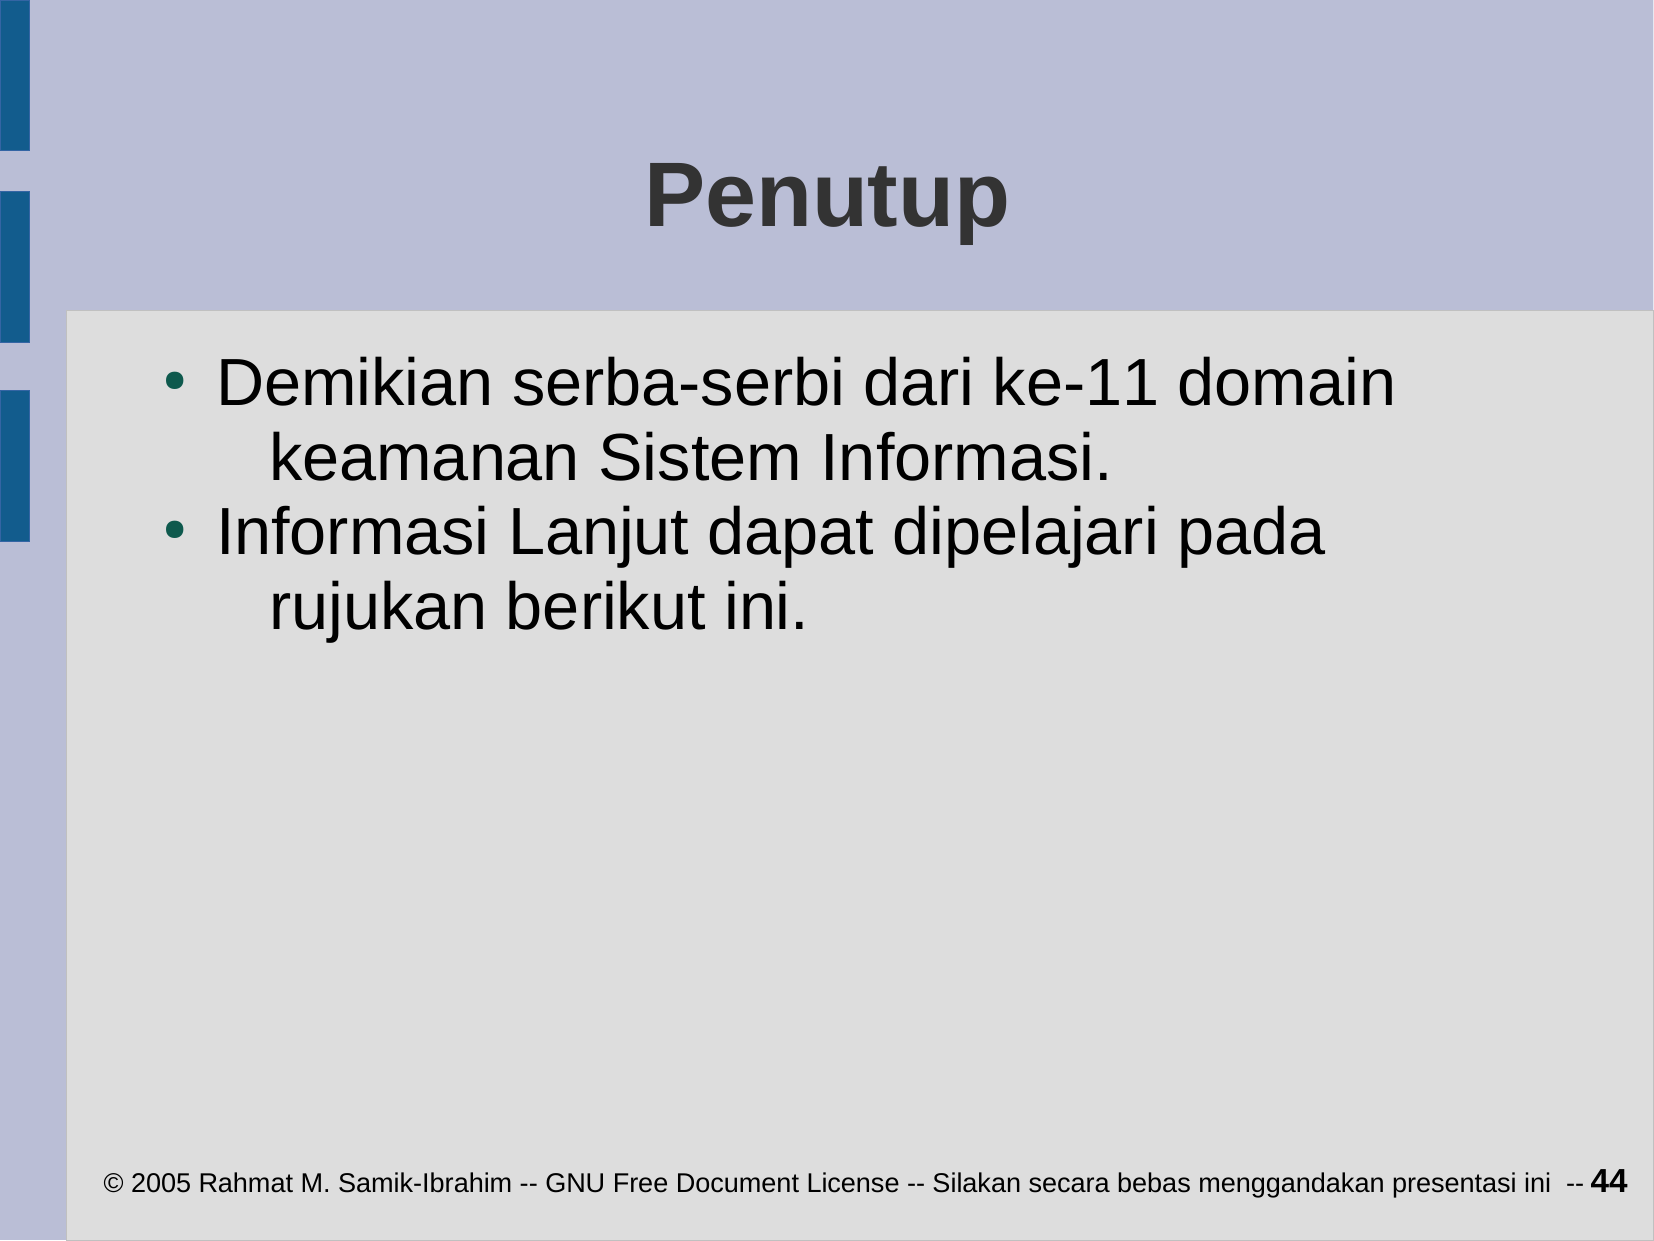

# Penutup
Demikian serba-serbi dari ke-11 domain keamanan Sistem Informasi.
Informasi Lanjut dapat dipelajari pada rujukan berikut ini.